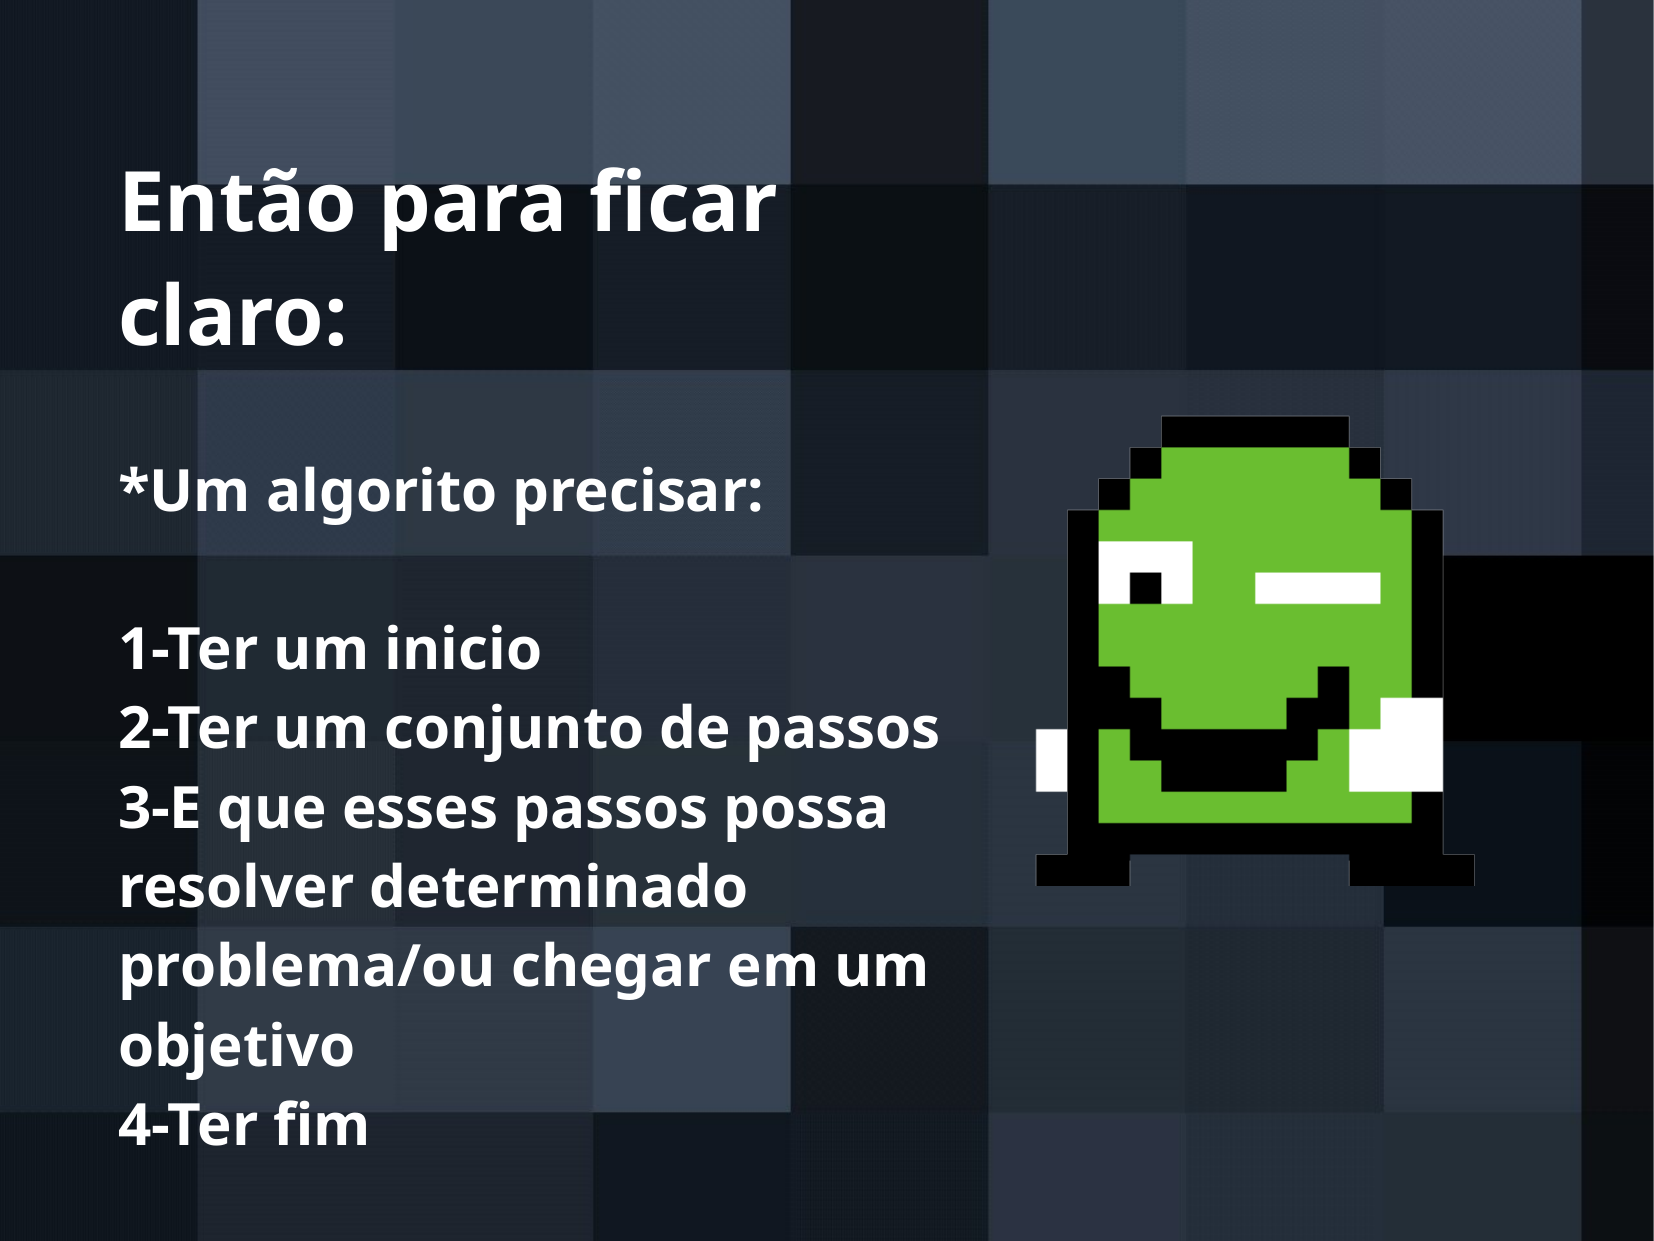

# Então para ficar claro: *Um algorito precisar: 1-Ter um inicio 2-Ter um conjunto de passos 3-E que esses passos possa resolver determinado problema/ou chegar em um objetivo 4-Ter fim